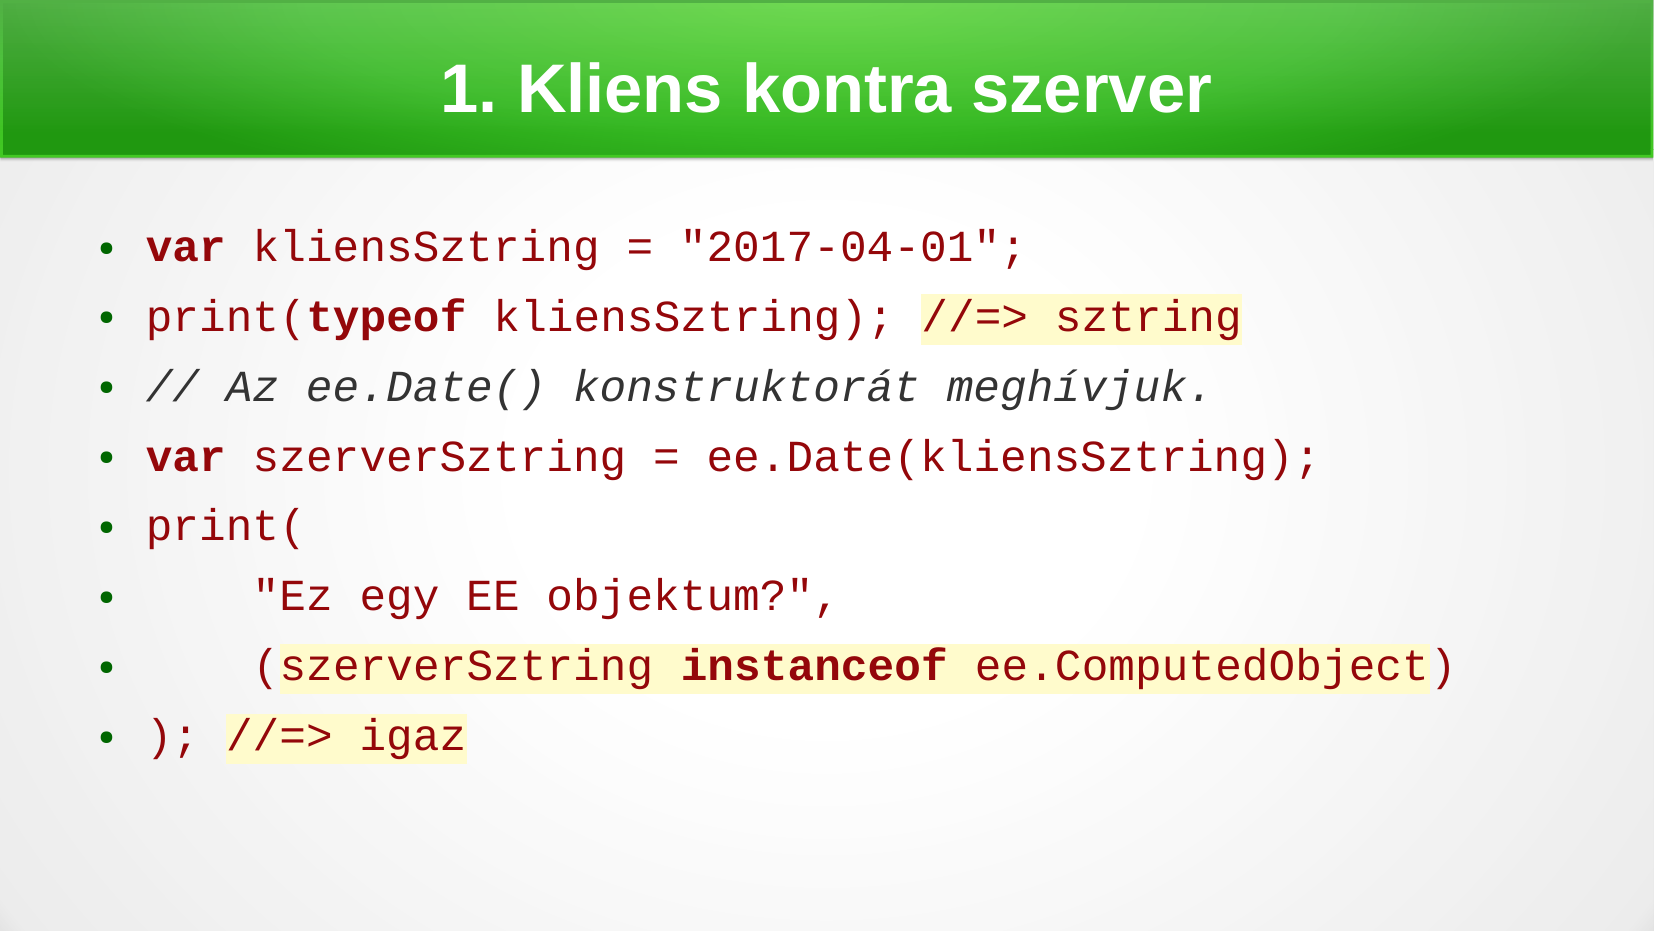

# 1. Kliens kontra szerver
var kliensSztring = "2017-04-01";
print(typeof kliensSztring); //=> sztring
// Az ee.Date() konstruktorát meghívjuk.
var szerverSztring = ee.Date(kliensSztring);
print(
 "Ez egy EE objektum?",
 (szerverSztring instanceof ee.ComputedObject)
); //=> igaz